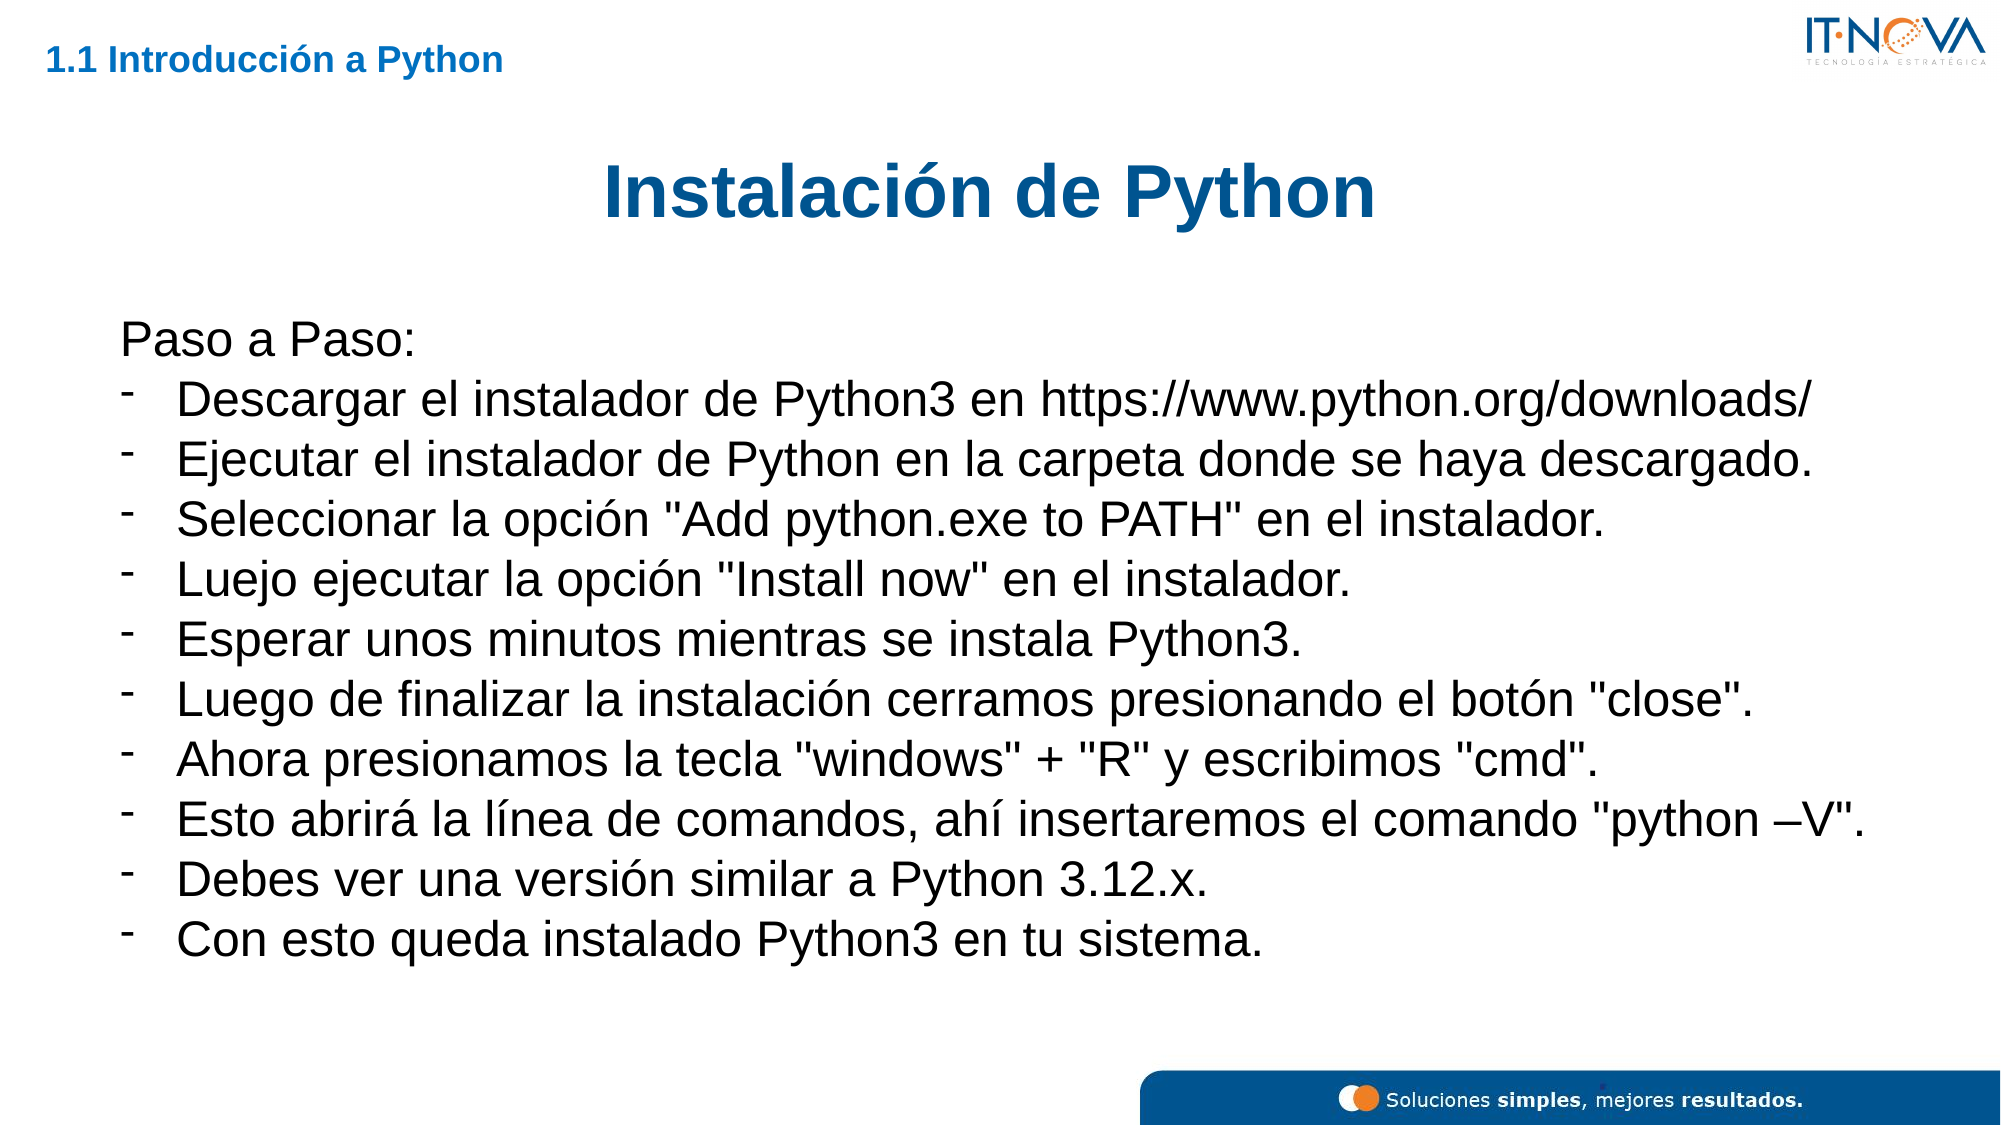

1.1 Introducción a Python
Instalación de Python
Paso a Paso:
Descargar el instalador de Python3 en https://www.python.org/downloads/
Ejecutar el instalador de Python en la carpeta donde se haya descargado.
Seleccionar la opción "Add python.exe to PATH" en el instalador.
Luejo ejecutar la opción "Install now" en el instalador.
Esperar unos minutos mientras se instala Python3.
Luego de finalizar la instalación cerramos presionando el botón "close".
Ahora presionamos la tecla "windows" + "R" y escribimos "cmd".
Esto abrirá la línea de comandos, ahí insertaremos el comando "python –V".
Debes ver una versión similar a Python 3.12.x.
Con esto queda instalado Python3 en tu sistema.